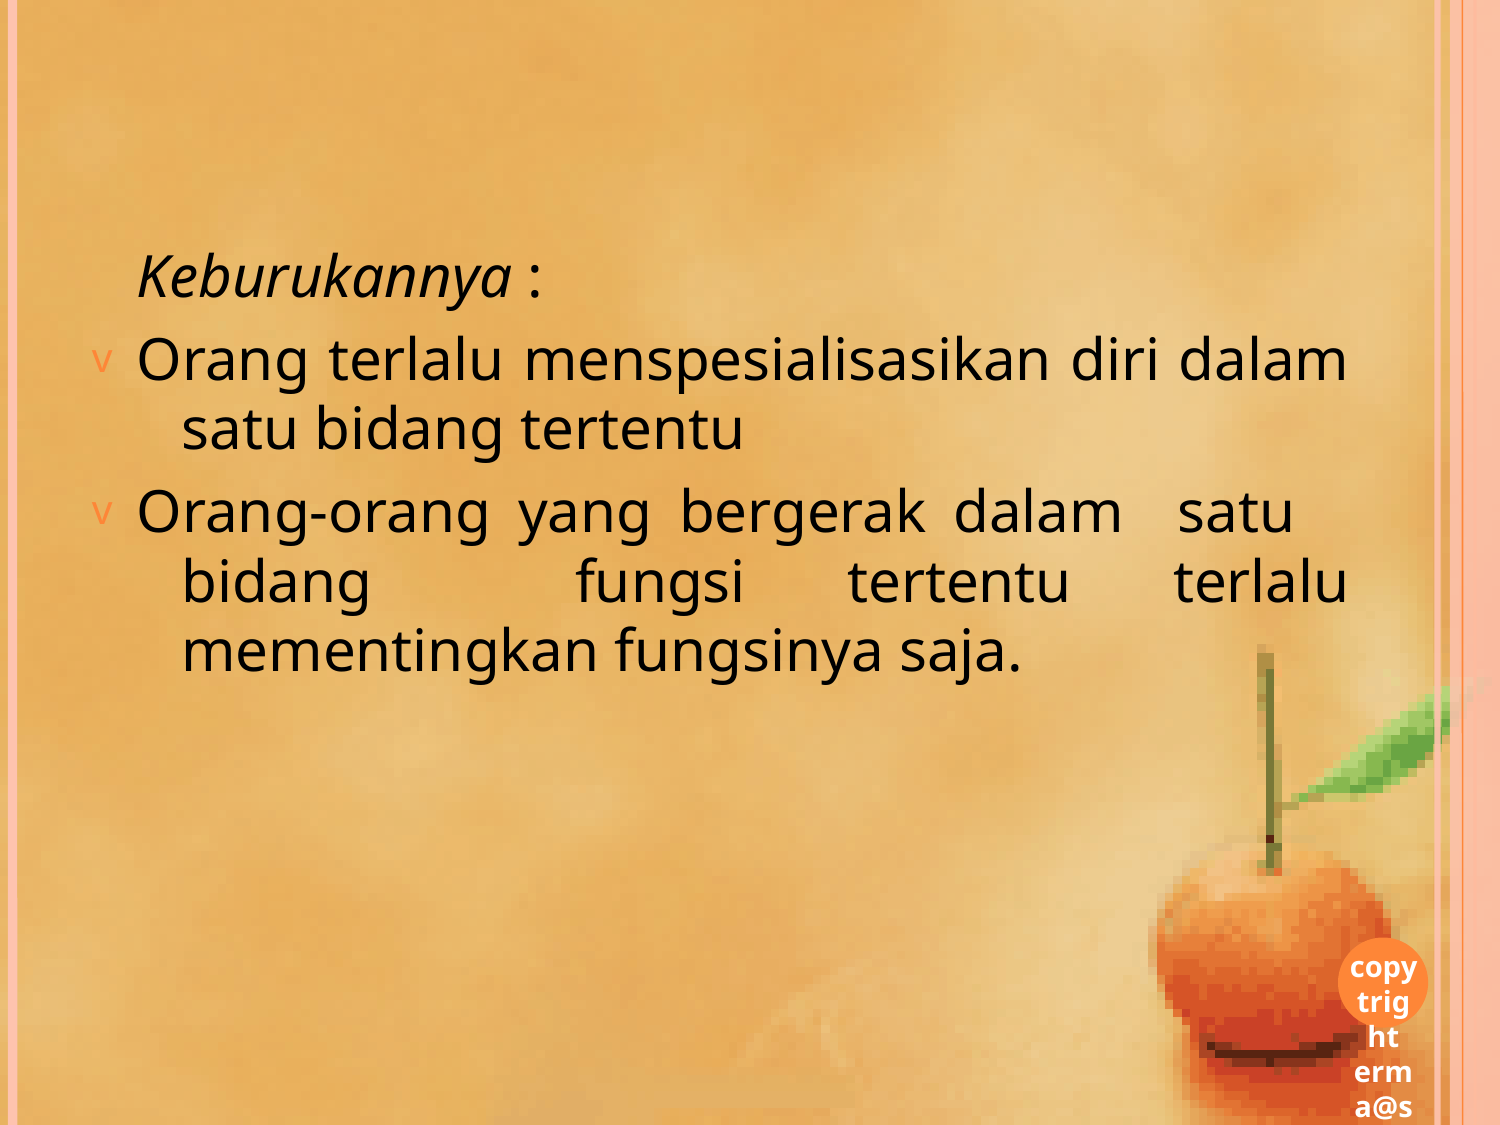

# Keburukannya :
Orang terlalu menspesialisasikan diri dalam satu bidang tertentu
Orang-orang yang bergerak dalam satu bidang fungsi tertentu terlalu mementingkan fungsinya saja.
copytright erma@stikom-bali.ac.id